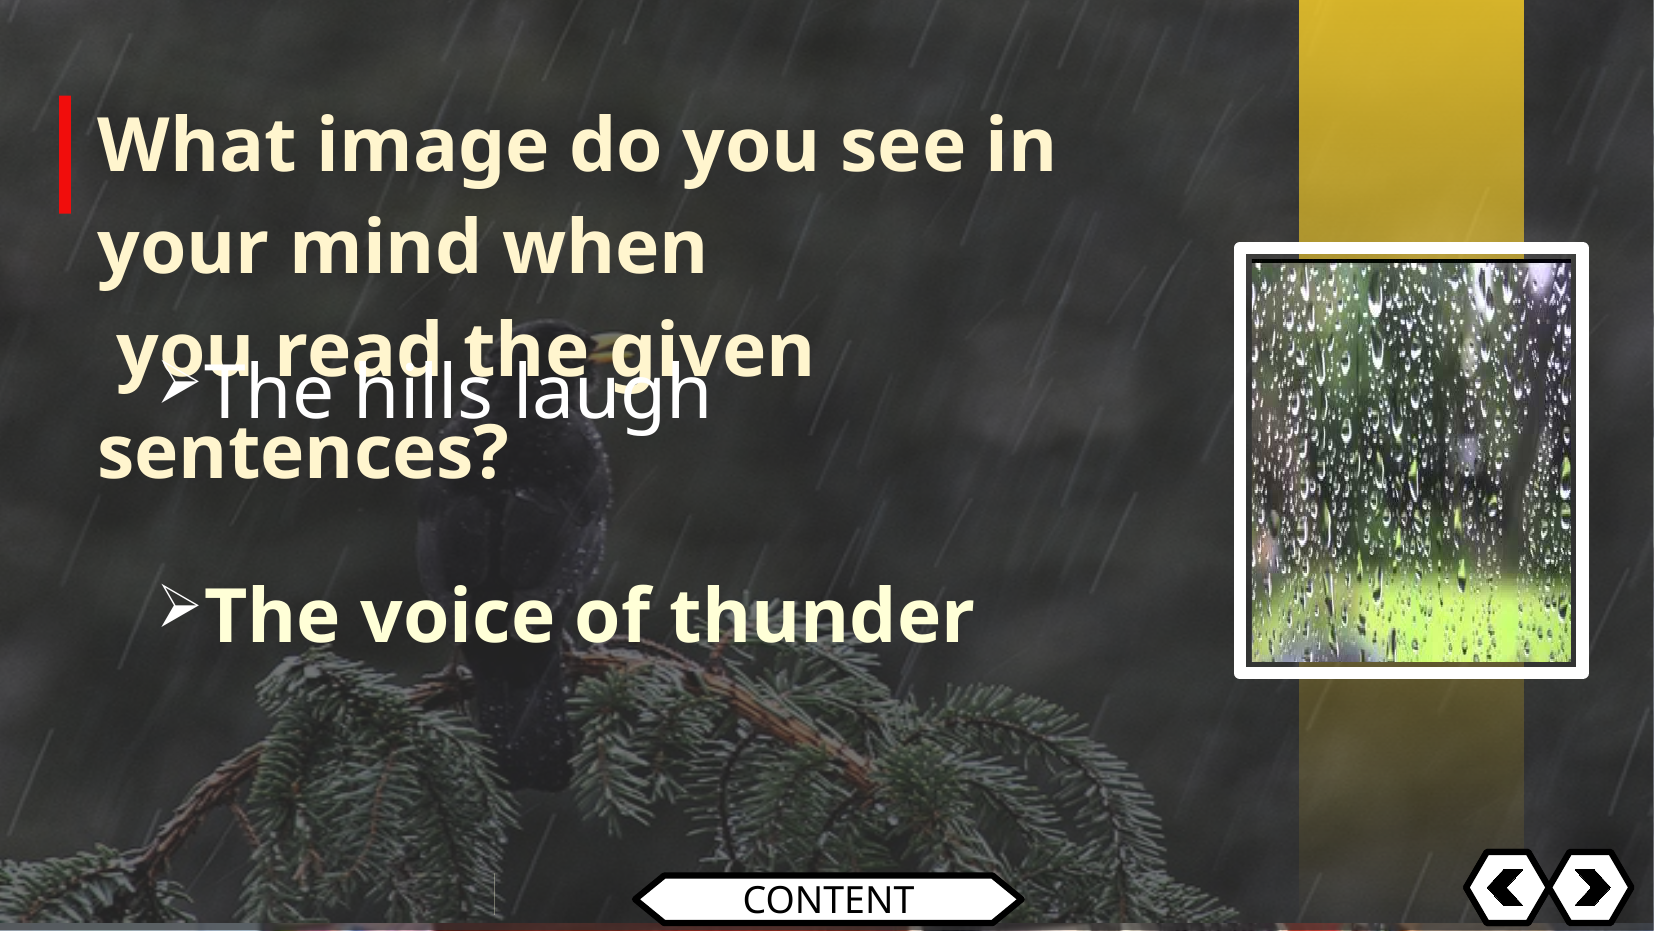

What image do you see in your mind when
 you read the given sentences?
The hills laugh
The voice of thunder
POETIC DEVICES
CONTENT